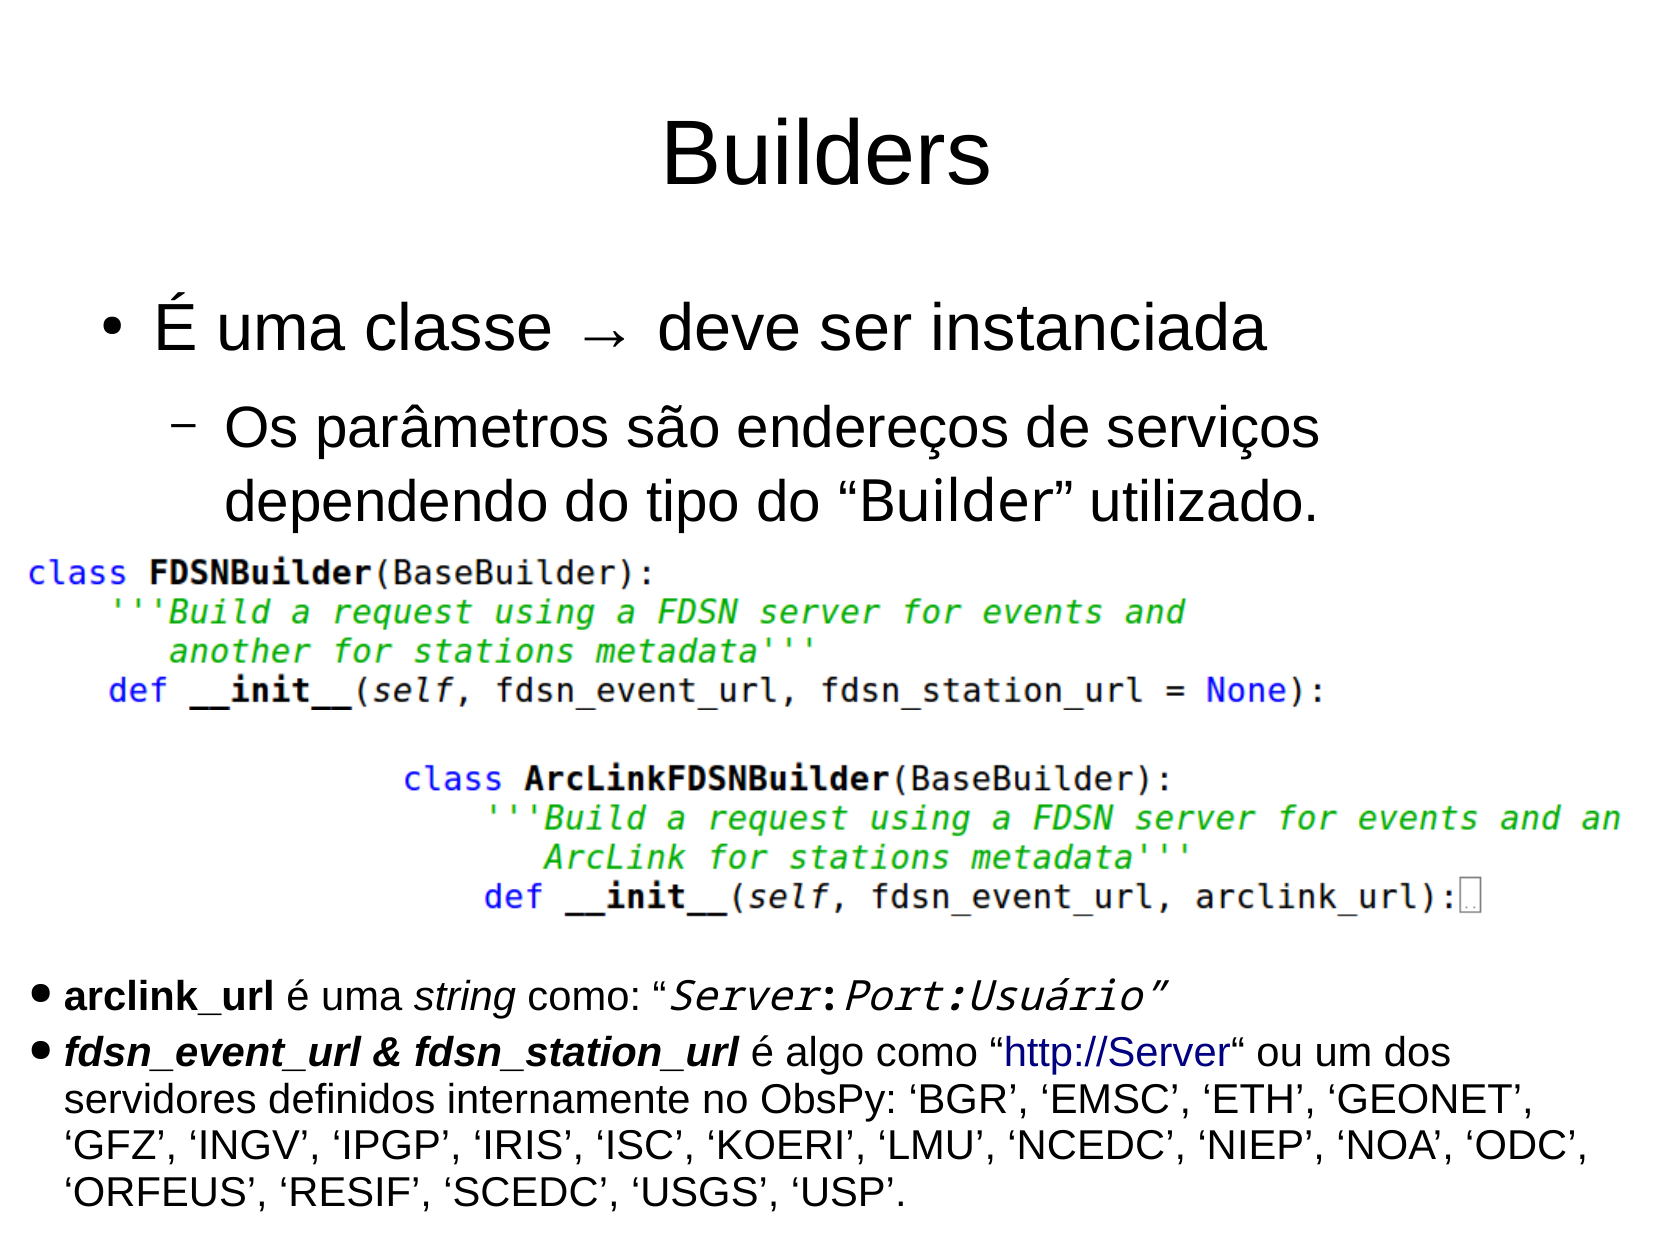

# Builders
É uma classe → deve ser instanciada
Os parâmetros são endereços de serviços dependendo do tipo do “Builder” utilizado.
arclink_url é uma string como: “Server:Port:Usuário”
fdsn_event_url & fdsn_station_url é algo como “http://Server“ ou um dos servidores definidos internamente no ObsPy: ‘BGR’, ‘EMSC’, ‘ETH’, ‘GEONET’, ‘GFZ’, ‘INGV’, ‘IPGP’, ‘IRIS’, ‘ISC’, ‘KOERI’, ‘LMU’, ‘NCEDC’, ‘NIEP’, ‘NOA’, ‘ODC’, ‘ORFEUS’, ‘RESIF’, ‘SCEDC’, ‘USGS’, ‘USP’.